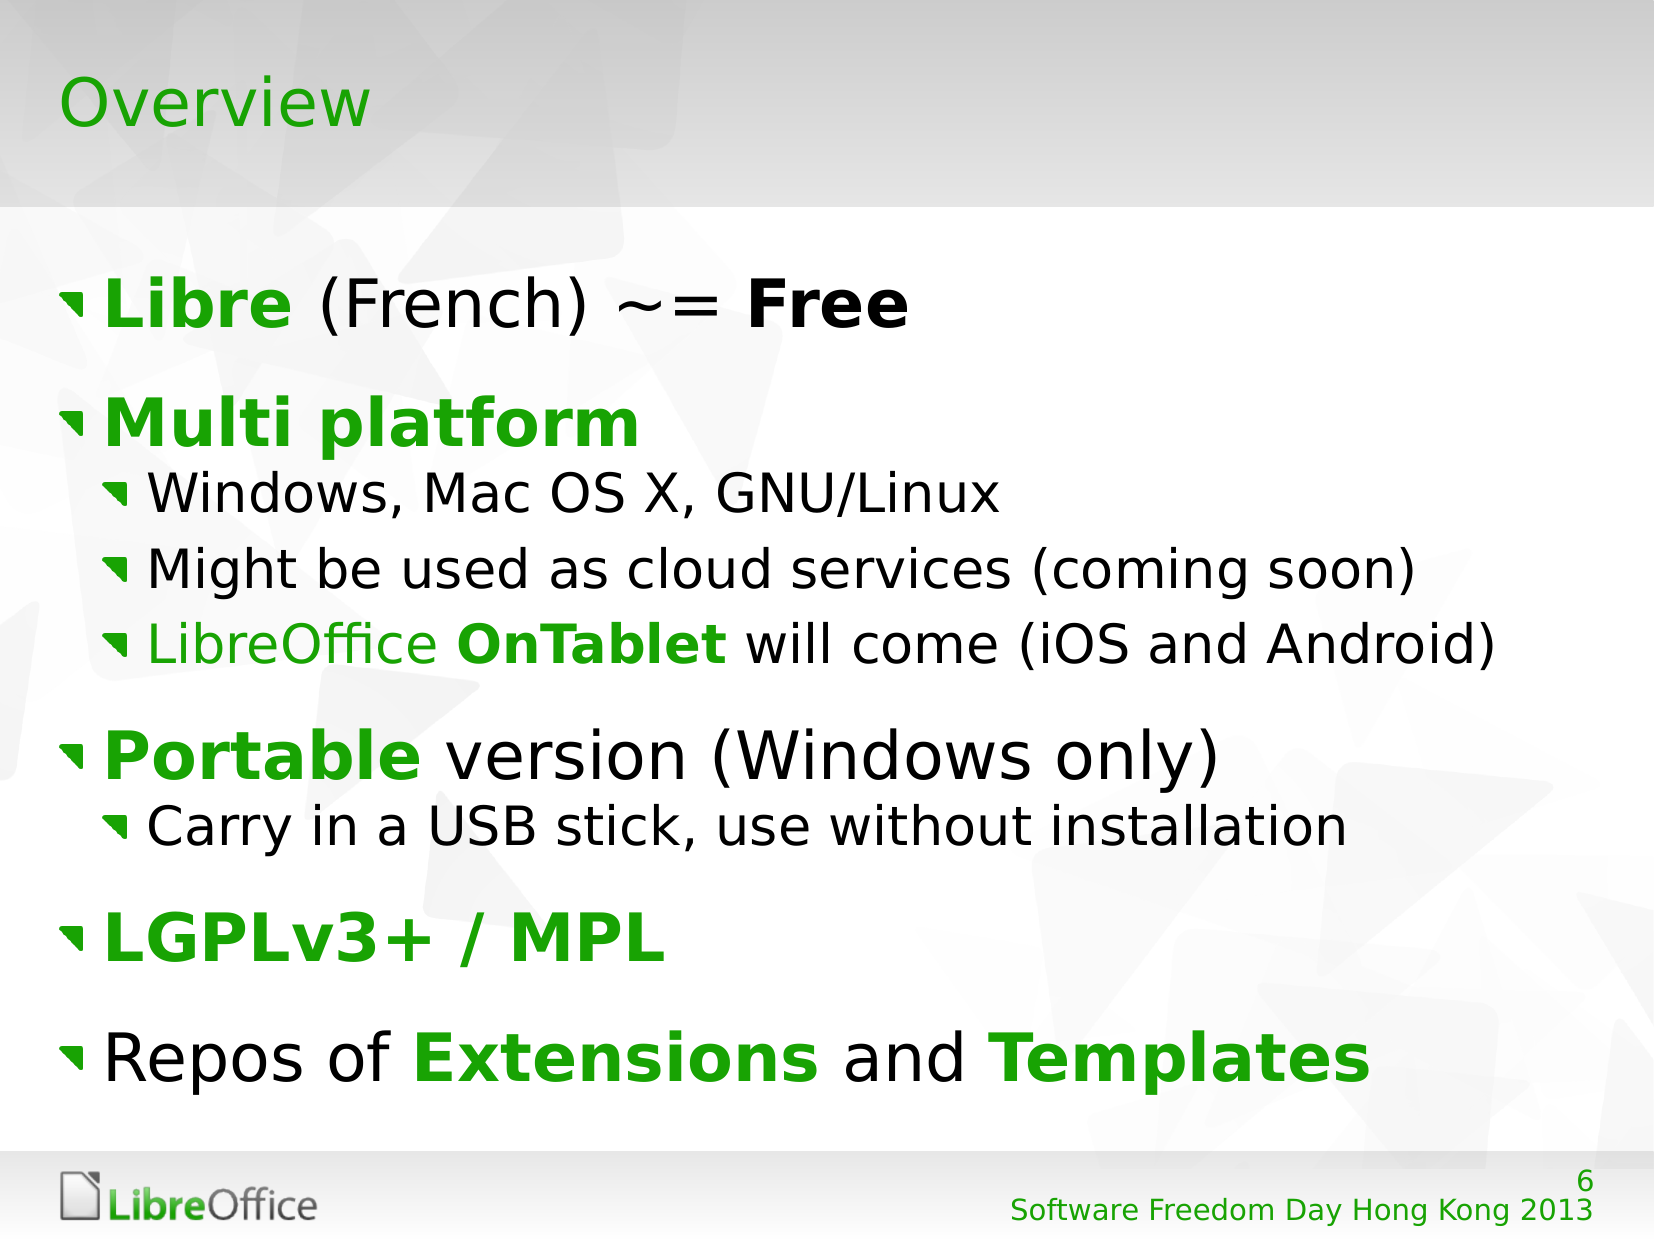

# Overview
Libre (French) ~= Free
Multi platform
Windows, Mac OS X, GNU/Linux
Might be used as cloud services (coming soon)
LibreOffice OnTablet will come (iOS and Android)
Portable version (Windows only)
Carry in a USB stick, use without installation
LGPLv3+ / MPL
Repos of Extensions and Templates
6
Software Freedom Day Hong Kong 2013